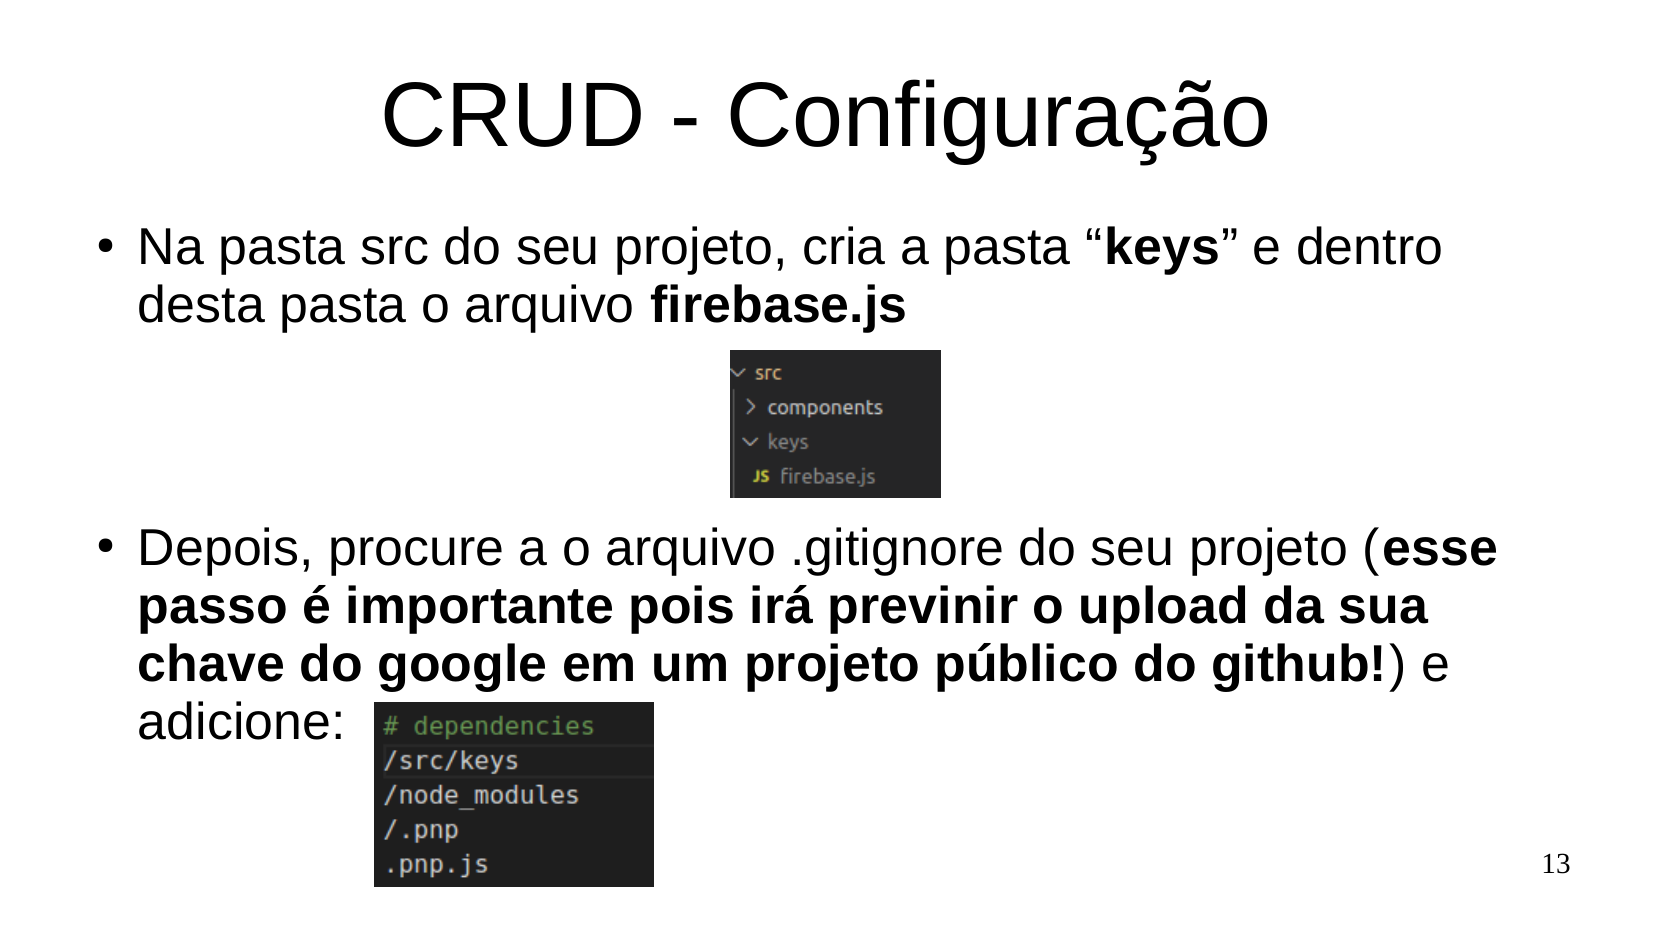

# CRUD - Configuração
Na pasta src do seu projeto, cria a pasta “keys” e dentro desta pasta o arquivo firebase.js
Depois, procure a o arquivo .gitignore do seu projeto (esse passo é importante pois irá previnir o upload da sua chave do google em um projeto público do github!) e adicione:
13